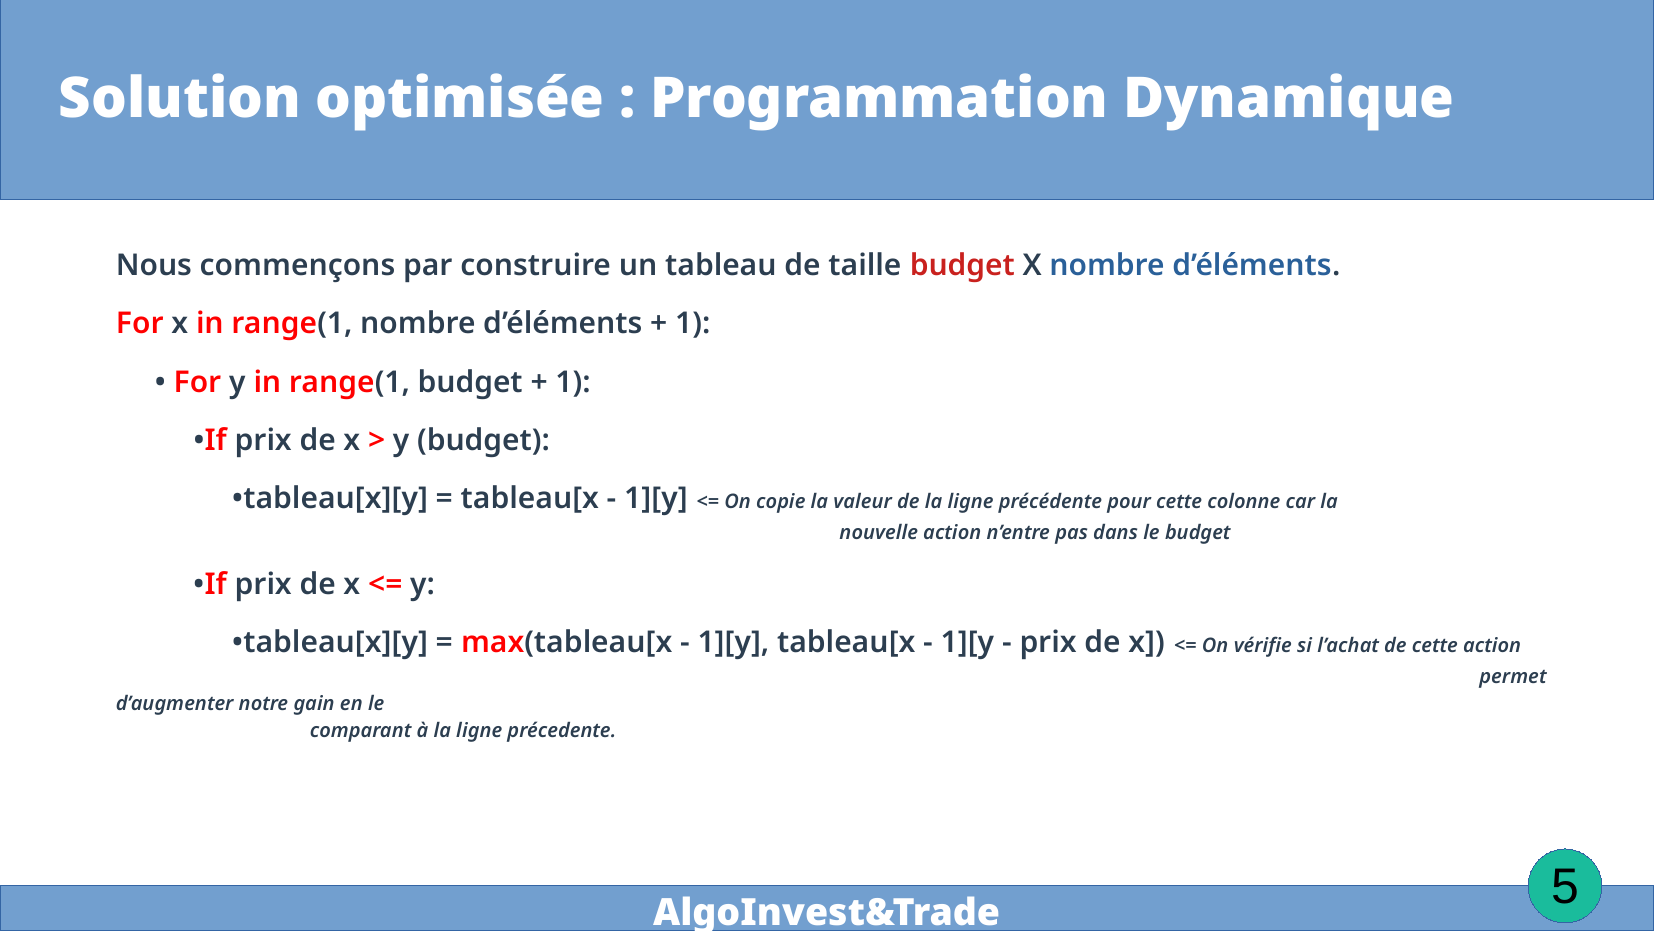

# Solution optimisée : Programmation Dynamique
Nous commençons par construire un tableau de taille budget X nombre d’éléments.
For x in range(1, nombre d’éléments + 1):
 • For y in range(1, budget + 1):
 •If prix de x > y (budget):
 •tableau[x][y] = tableau[x - 1][y] <= On copie la valeur de la ligne précédente pour cette colonne car la nouvelle action n’entre pas dans le budget
 •If prix de x <= y:
 •tableau[x][y] = max(tableau[x - 1][y], tableau[x - 1][y - prix de x]) <= On vérifie si l’achat de cette action permet d’augmenter notre gain en le comparant à la ligne précedente.
AlgoInvest&Trade